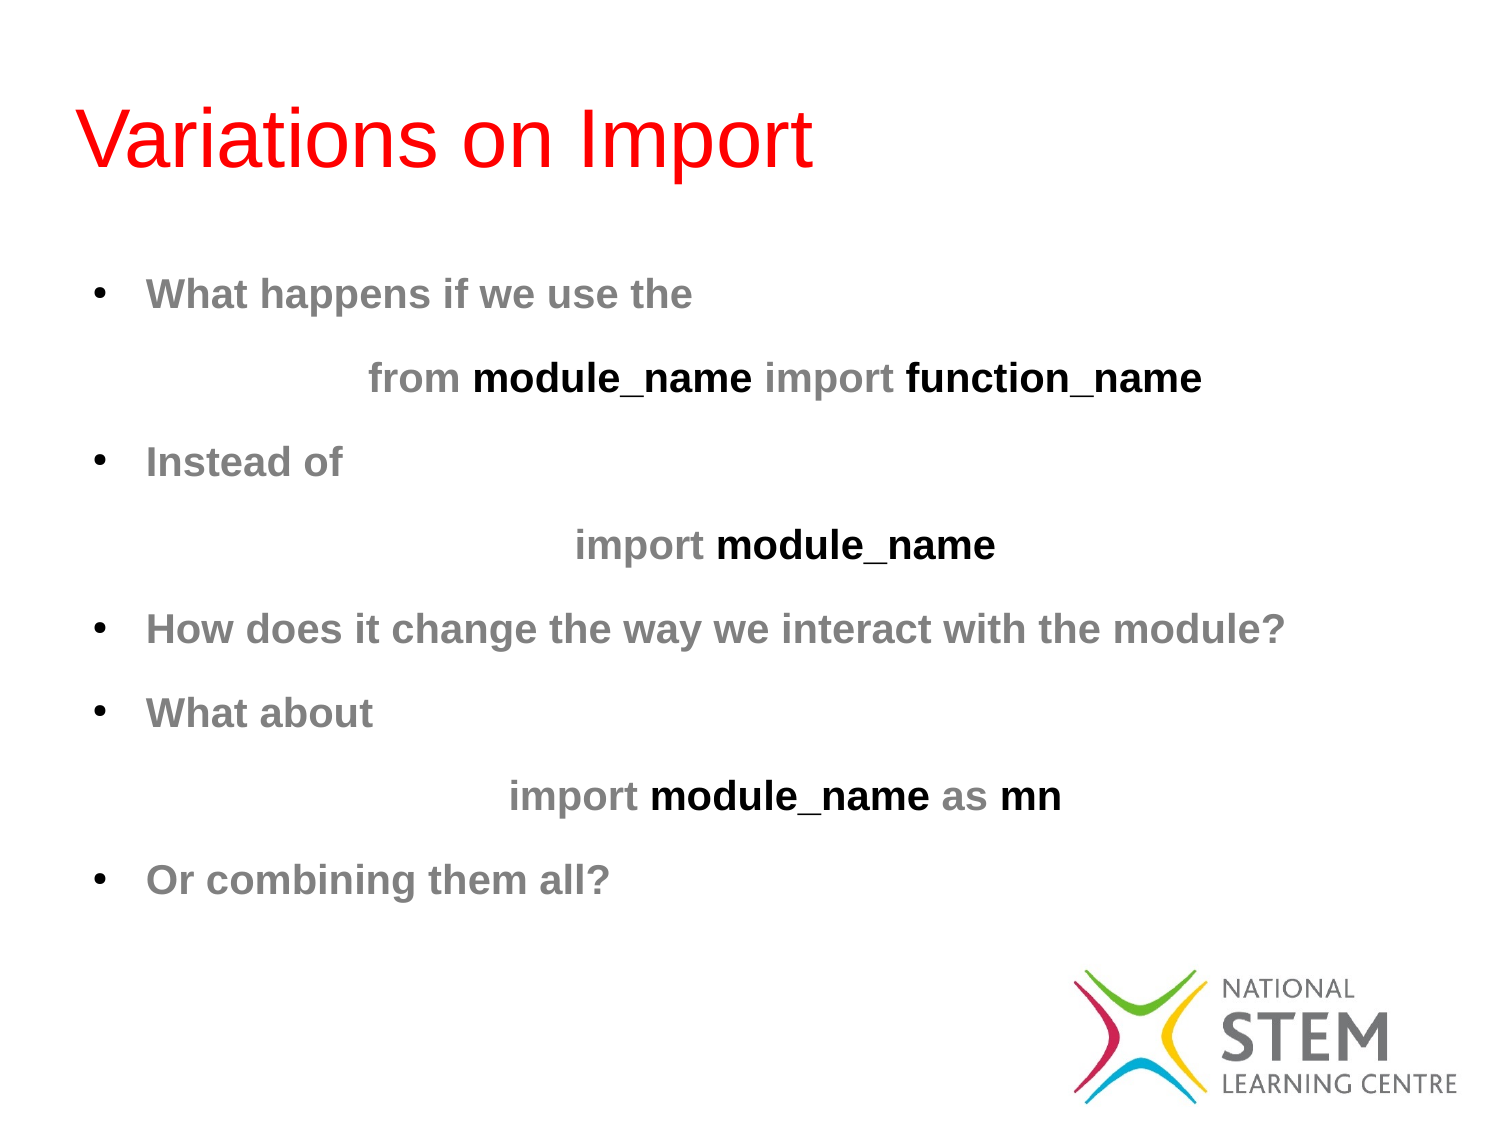

# Variations on Import
What happens if we use the
from module_name import function_name
Instead of
import module_name
How does it change the way we interact with the module?
What about
import module_name as mn
Or combining them all?